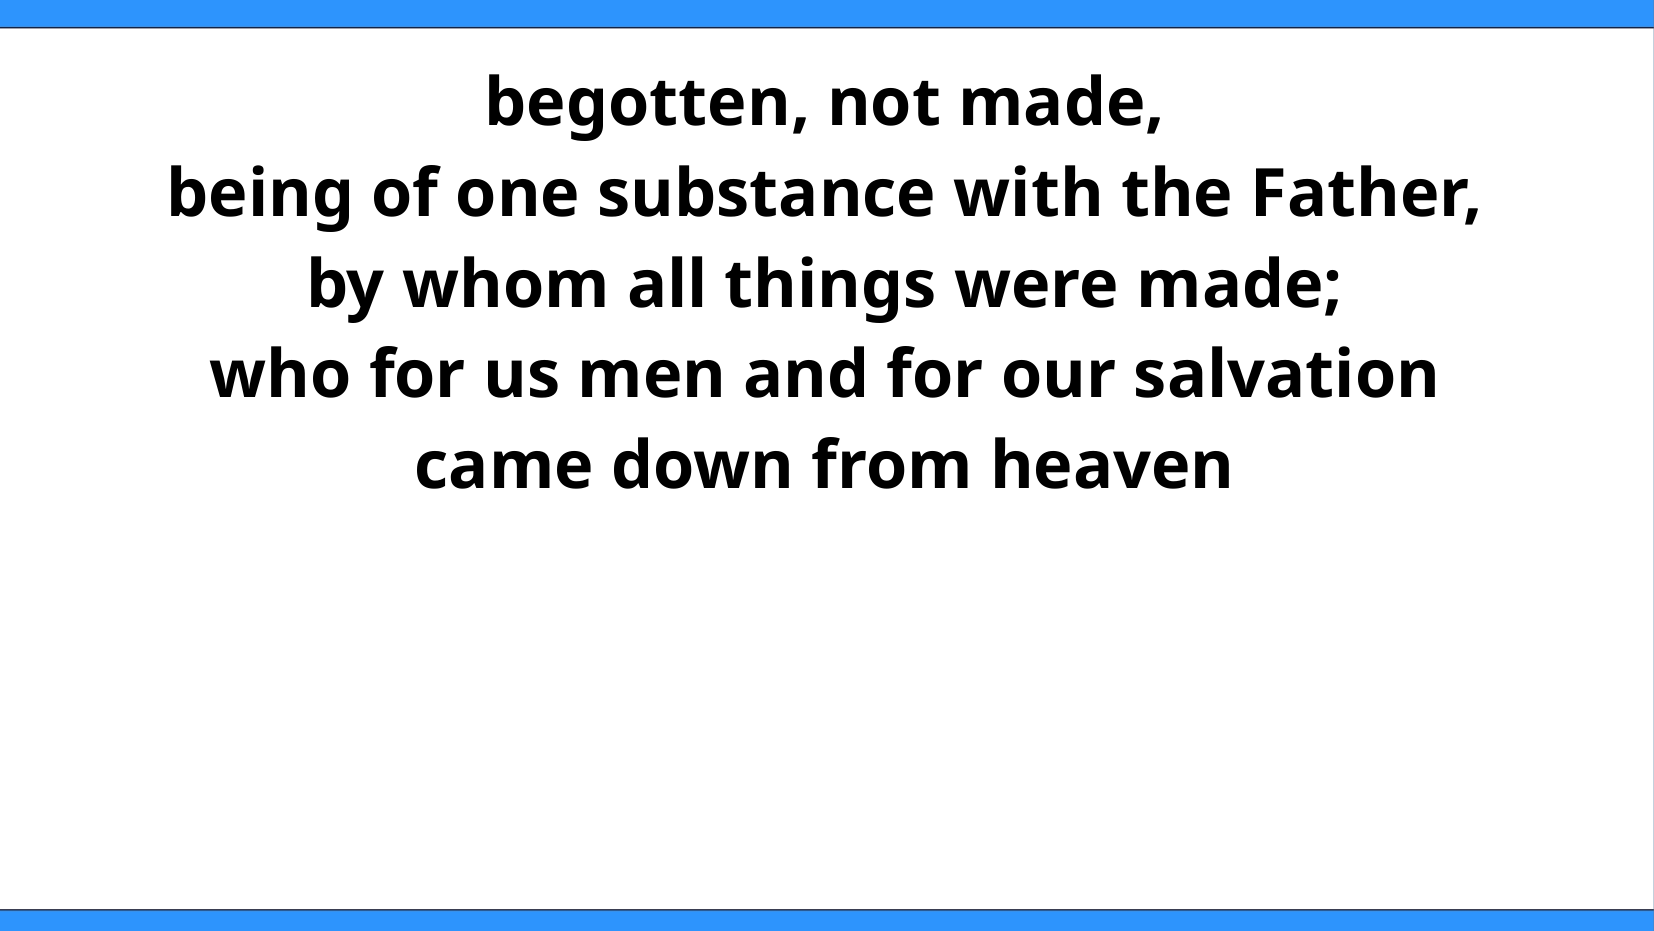

begotten, not made,
being of one substance with the Father,
by whom all things were made;
who for us men and for our salvation
came down from heaven